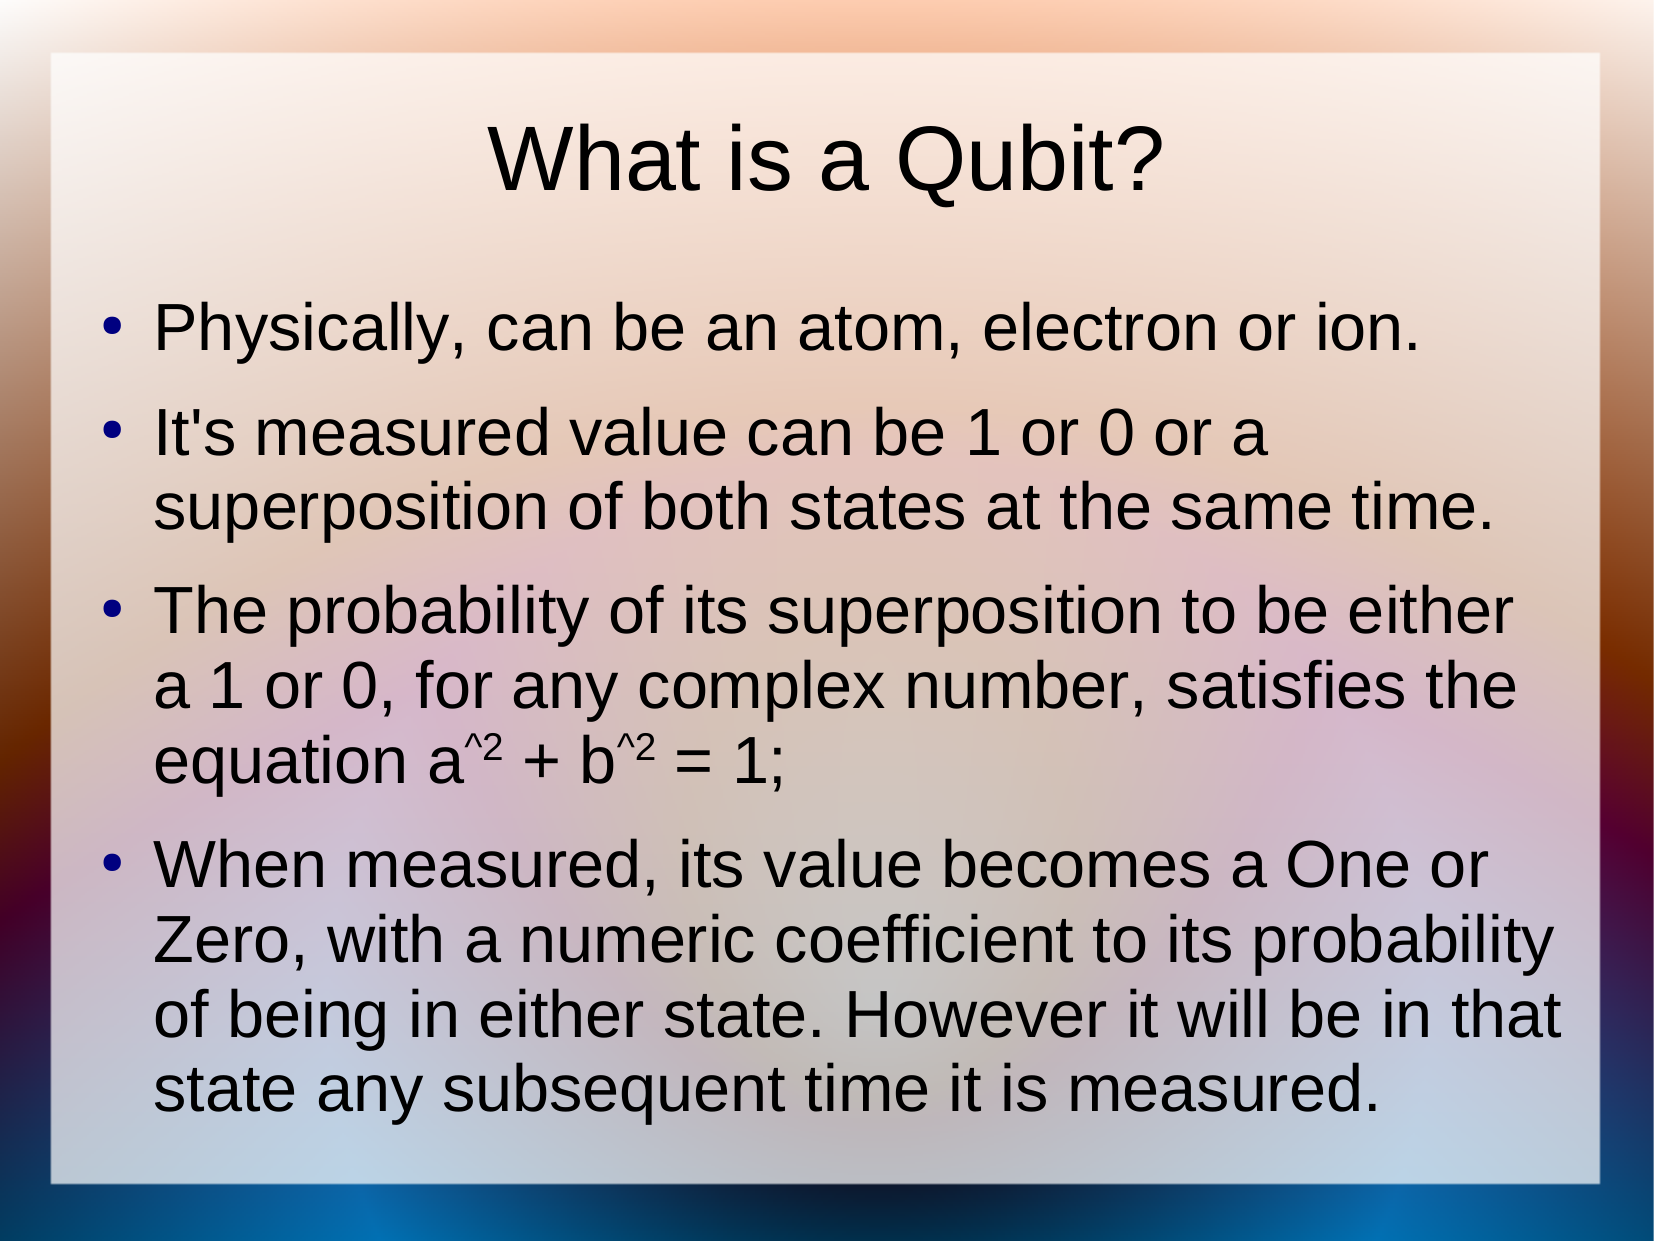

# What is a Qubit?
Physically, can be an atom, electron or ion.
It's measured value can be 1 or 0 or a superposition of both states at the same time.
The probability of its superposition to be either a 1 or 0, for any complex number, satisfies the equation a^2 + b^2 = 1;
When measured, its value becomes a One or Zero, with a numeric coefficient to its probability of being in either state. However it will be in that state any subsequent time it is measured.